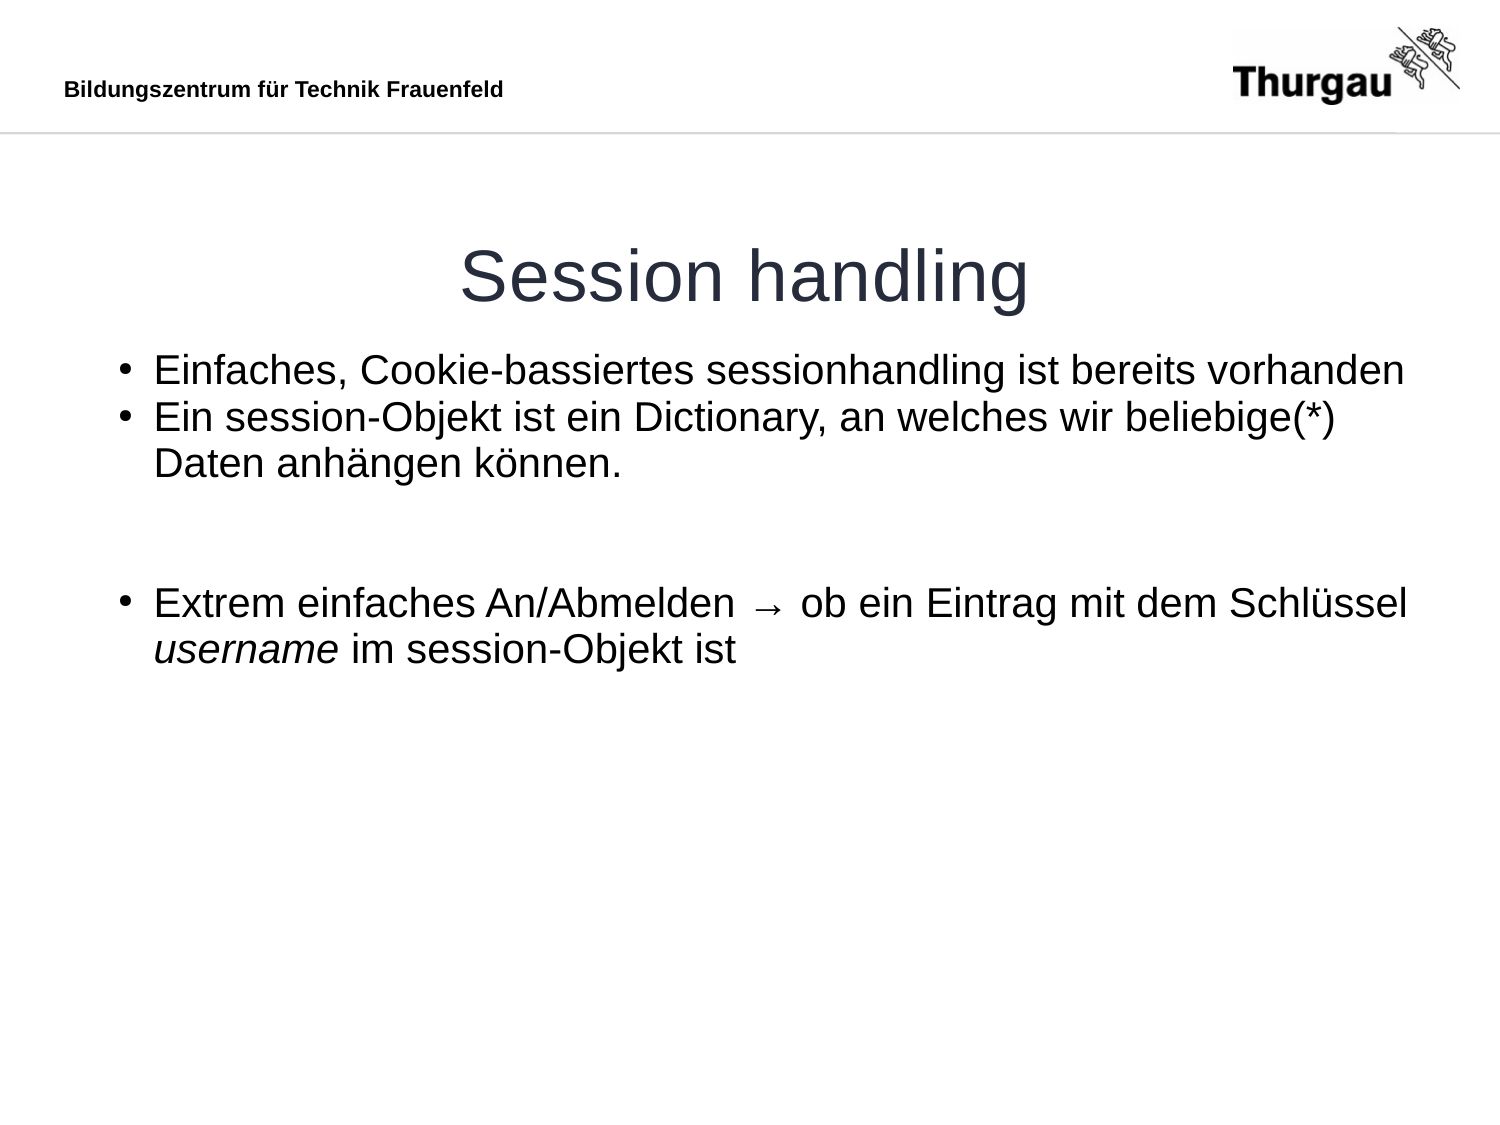

Bildungszentrum für Technik Frauenfeld
Session handling
Einfaches, Cookie-bassiertes sessionhandling ist bereits vorhanden
Ein session-Objekt ist ein Dictionary, an welches wir beliebige(*)
Daten anhängen können.
Extrem einfaches An/Abmelden → ob ein Eintrag mit dem Schlüssel
username im session-Objekt ist